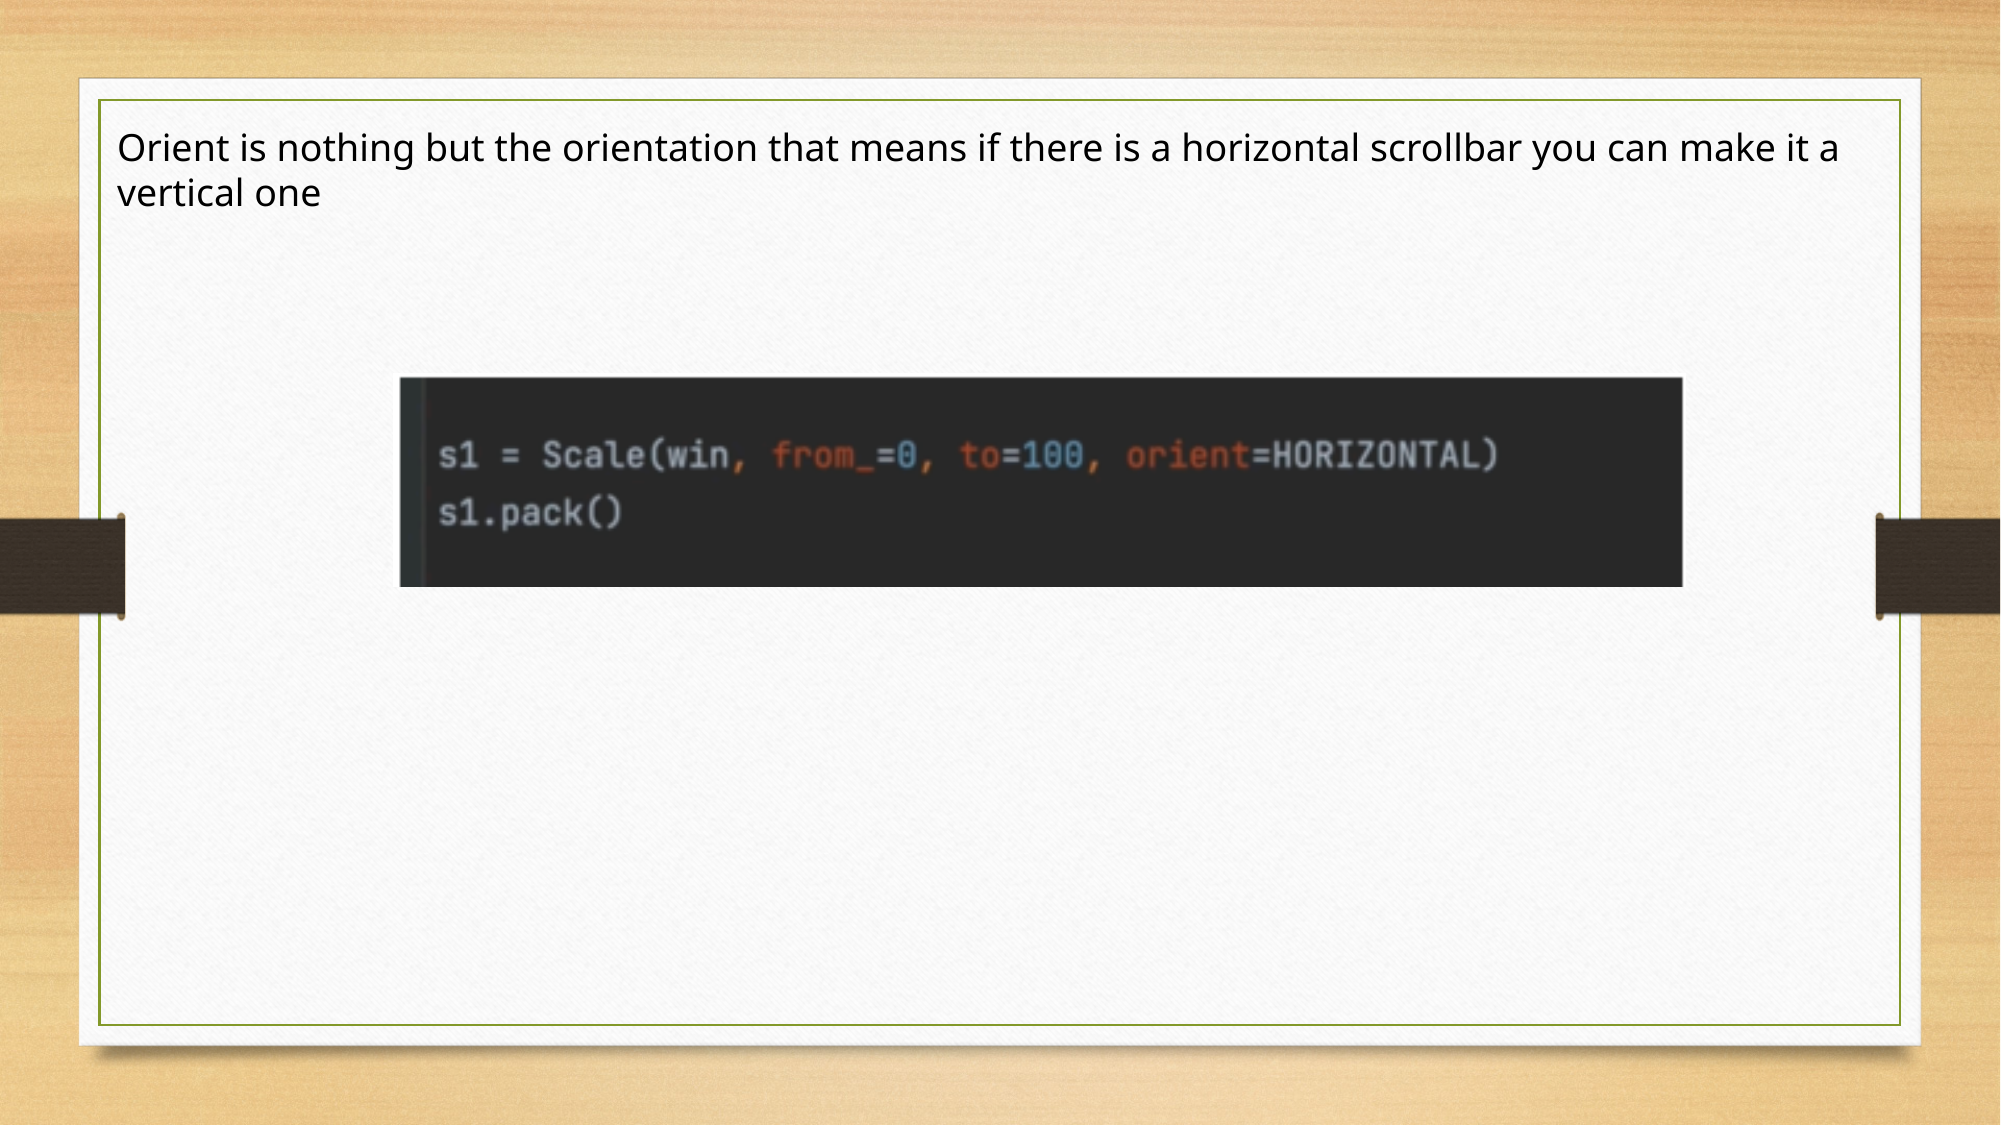

Orient is nothing but the orientation that means if there is a horizontal scrollbar you can make it a vertical one